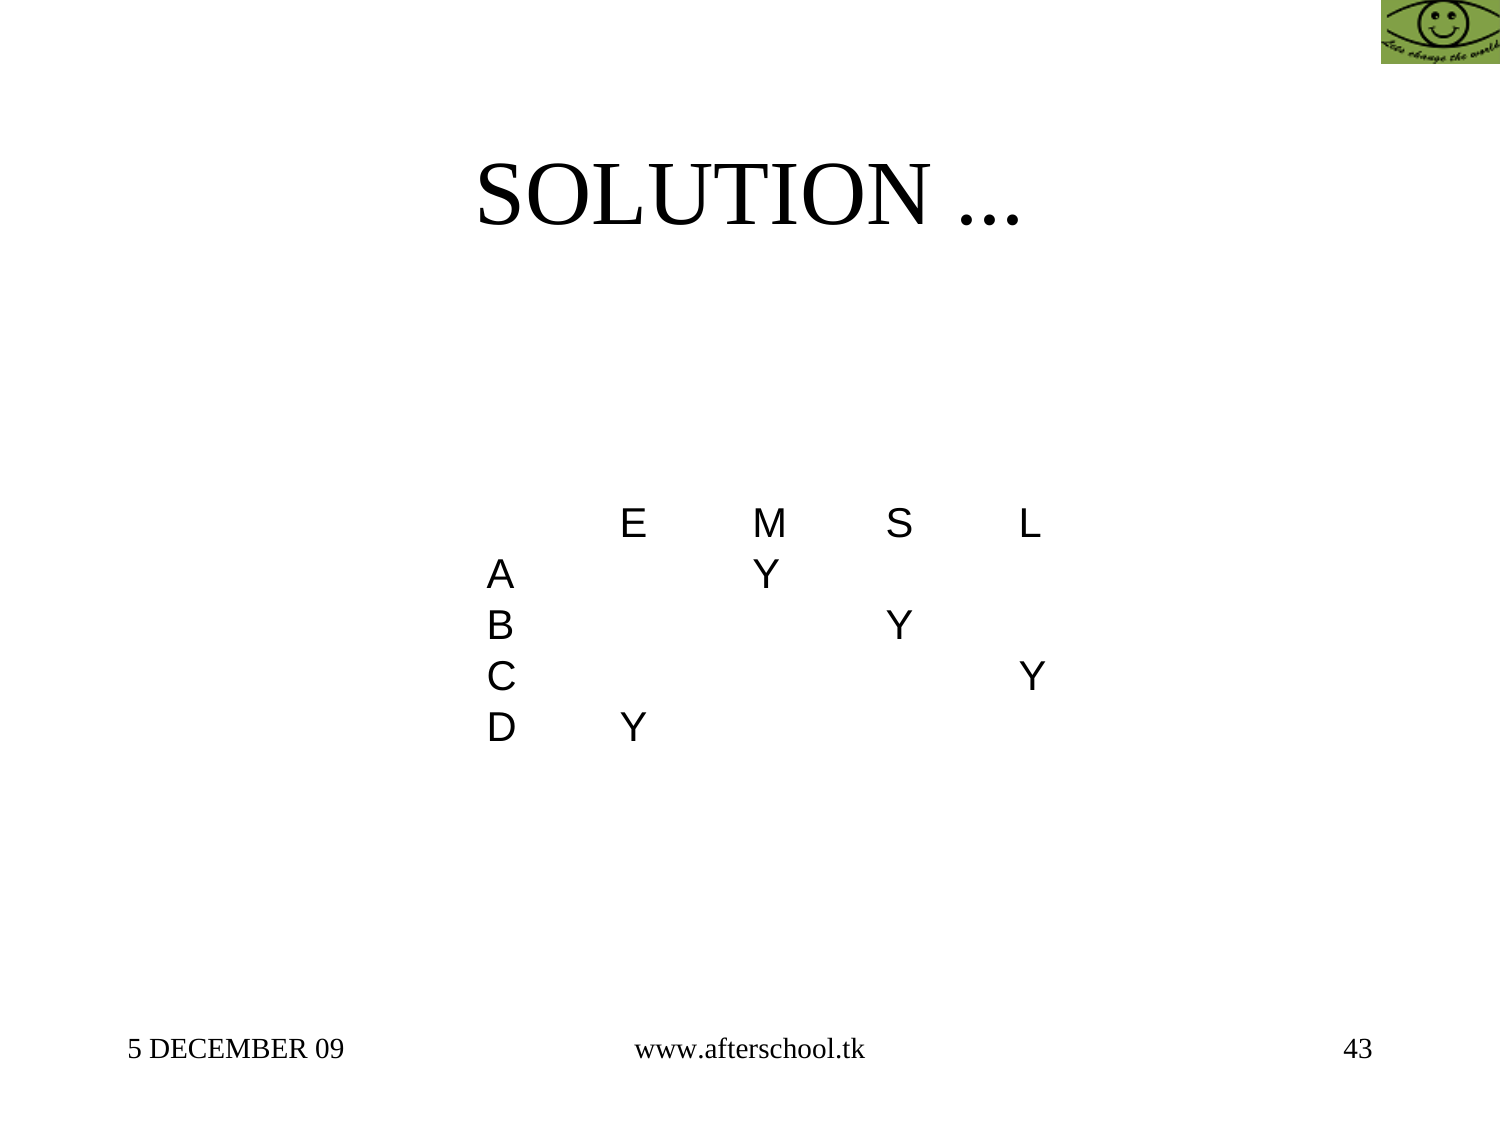

# SOLUTION ...
MFI Seminar Jain PG College
AFTERSCHOOOL centre for social entrepreneurship
43